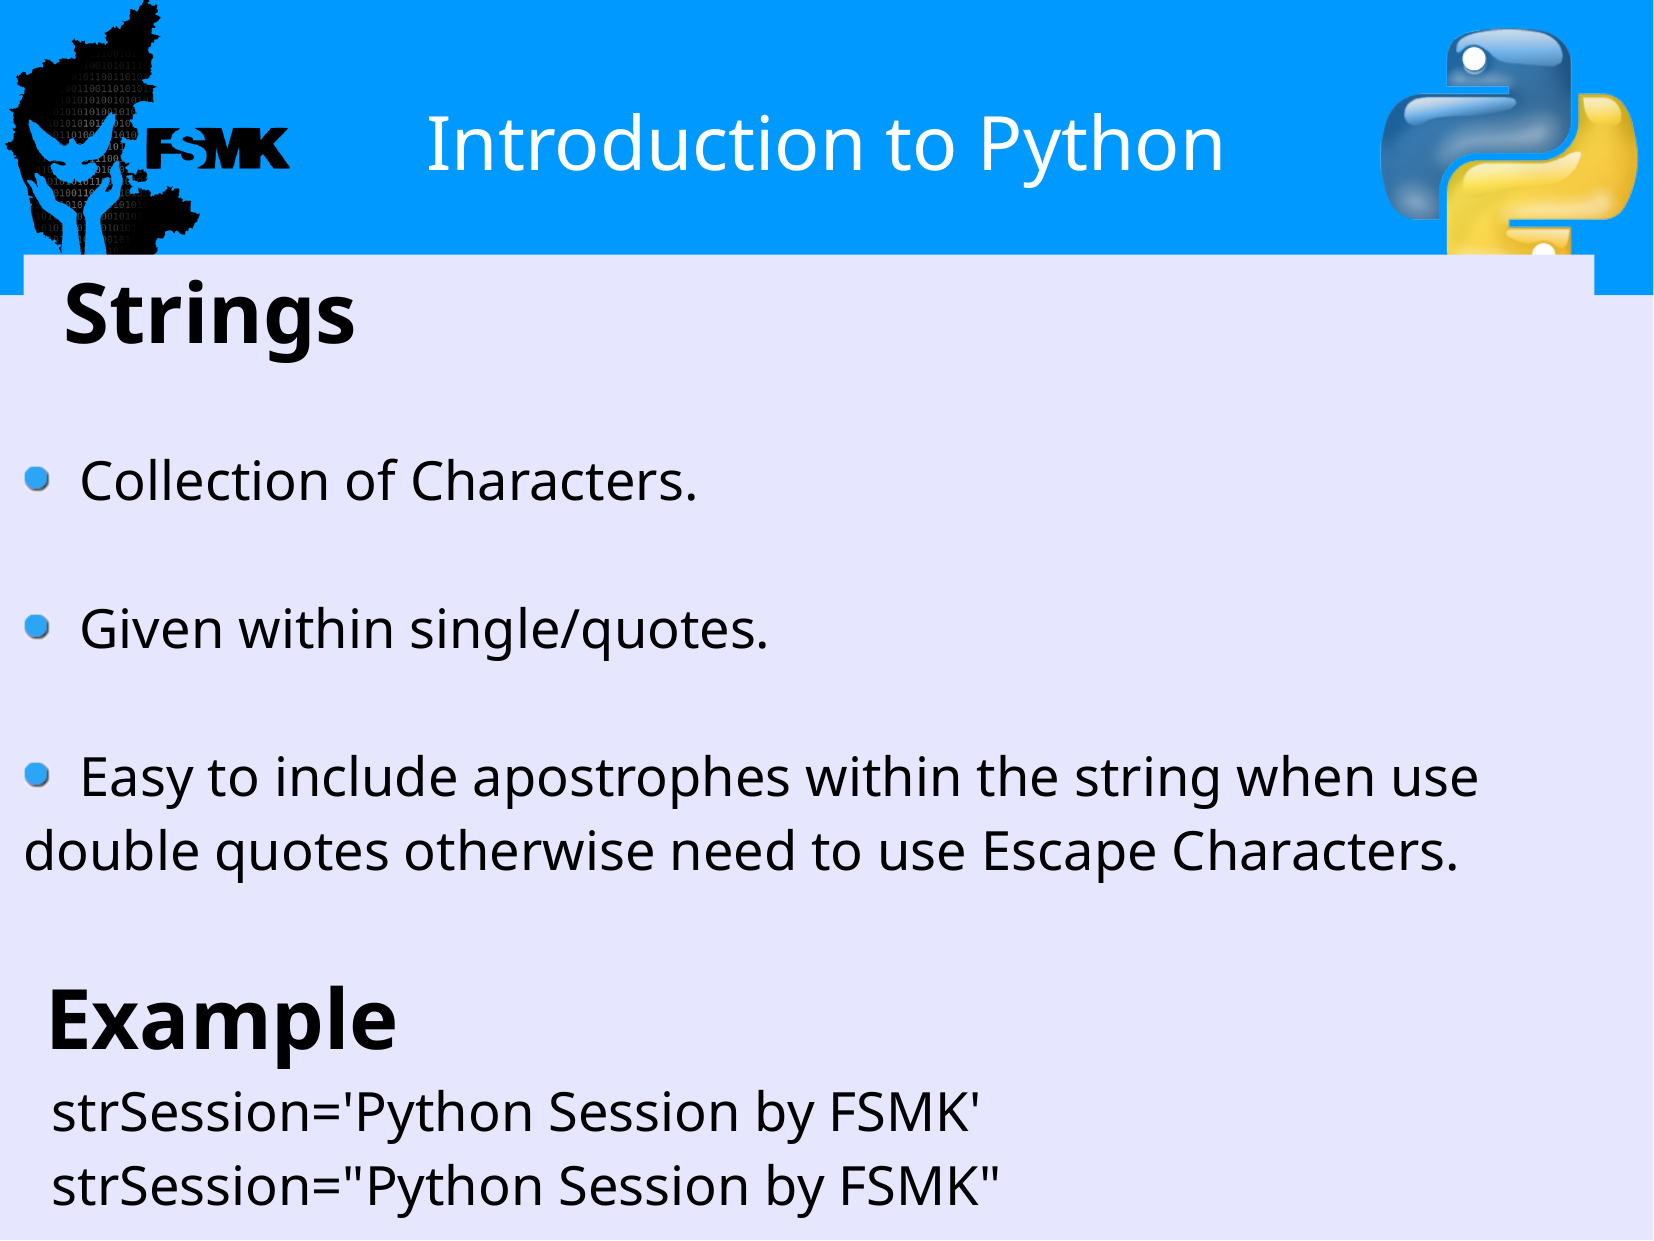

# Introduction to Python
Strings
 Collection of Characters.
 Given within single/quotes.
 Easy to include apostrophes within the string when use double quotes otherwise need to use Escape Characters.
 Example
strSession='Python Session by FSMK'
strSession="Python Session by FSMK"